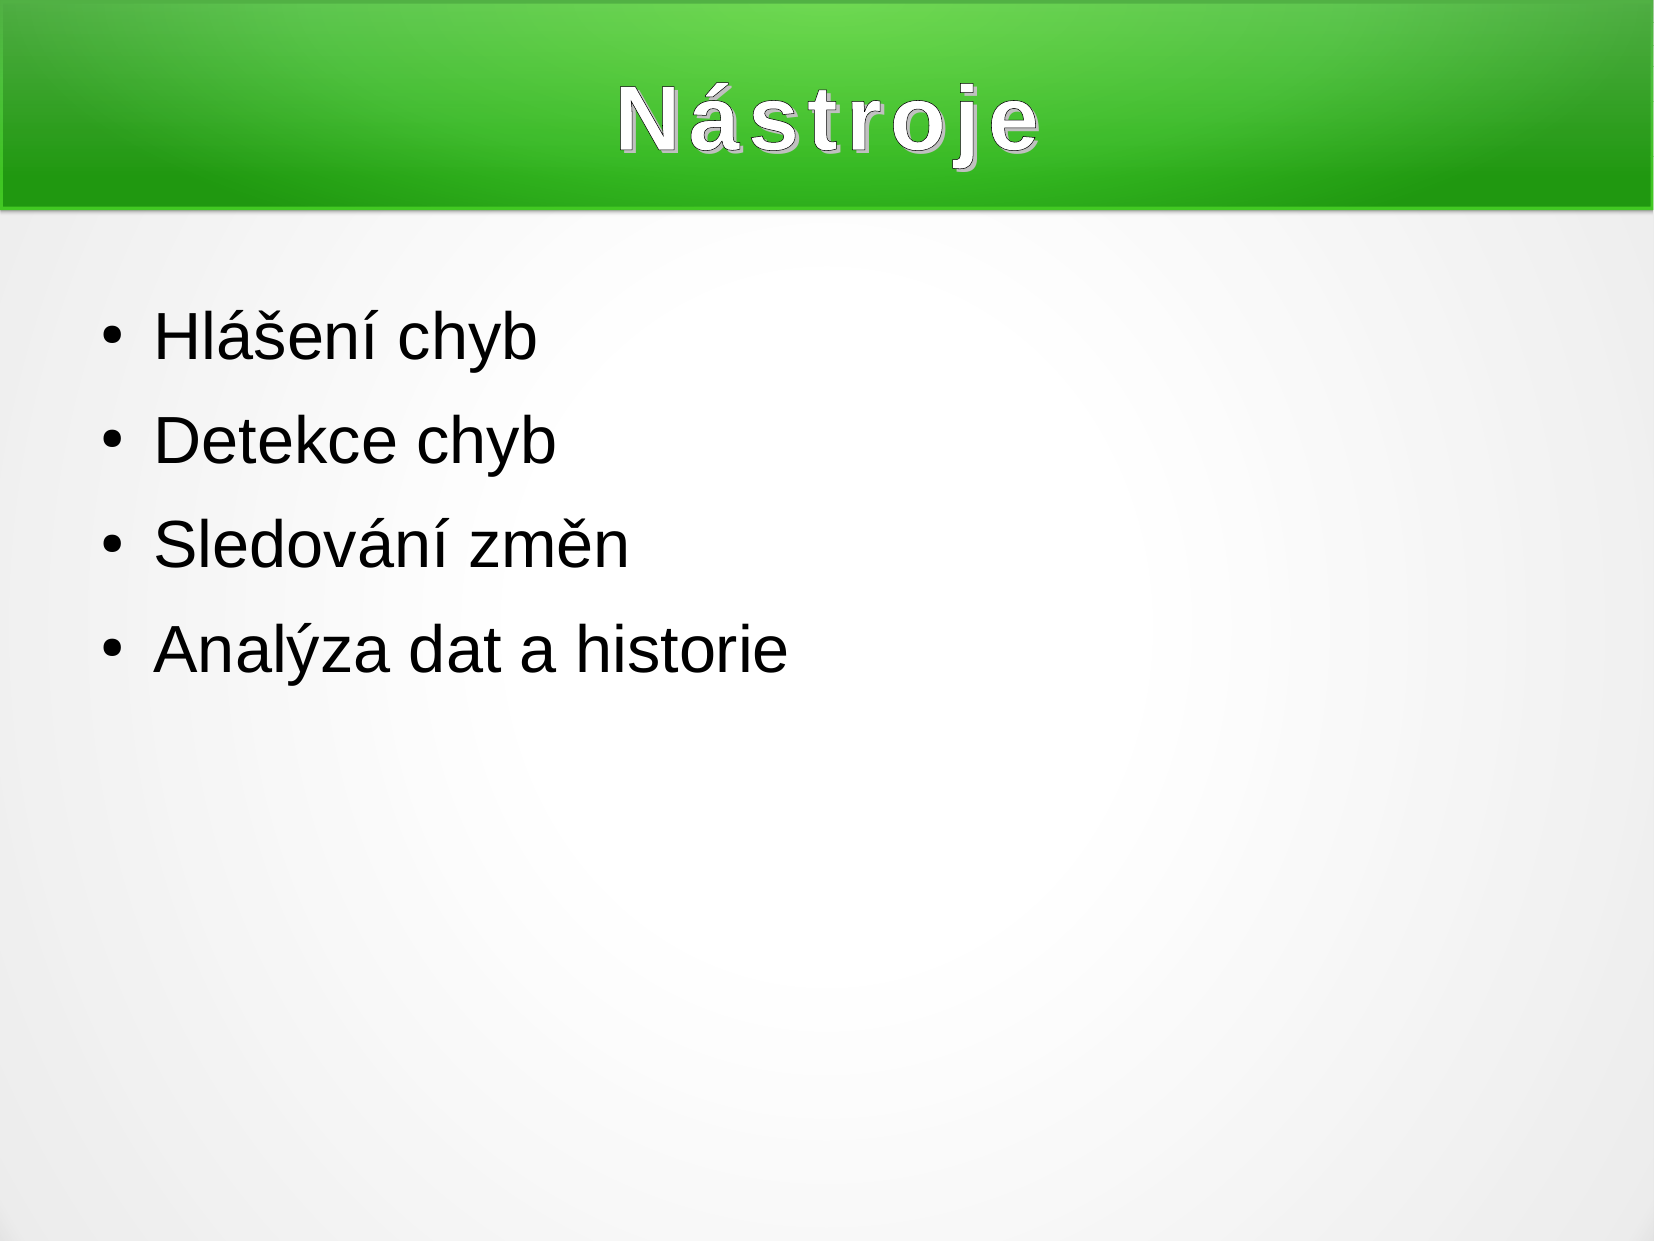

# Nástroje
Hlášení chyb
Detekce chyb
Sledování změn
Analýza dat a historie